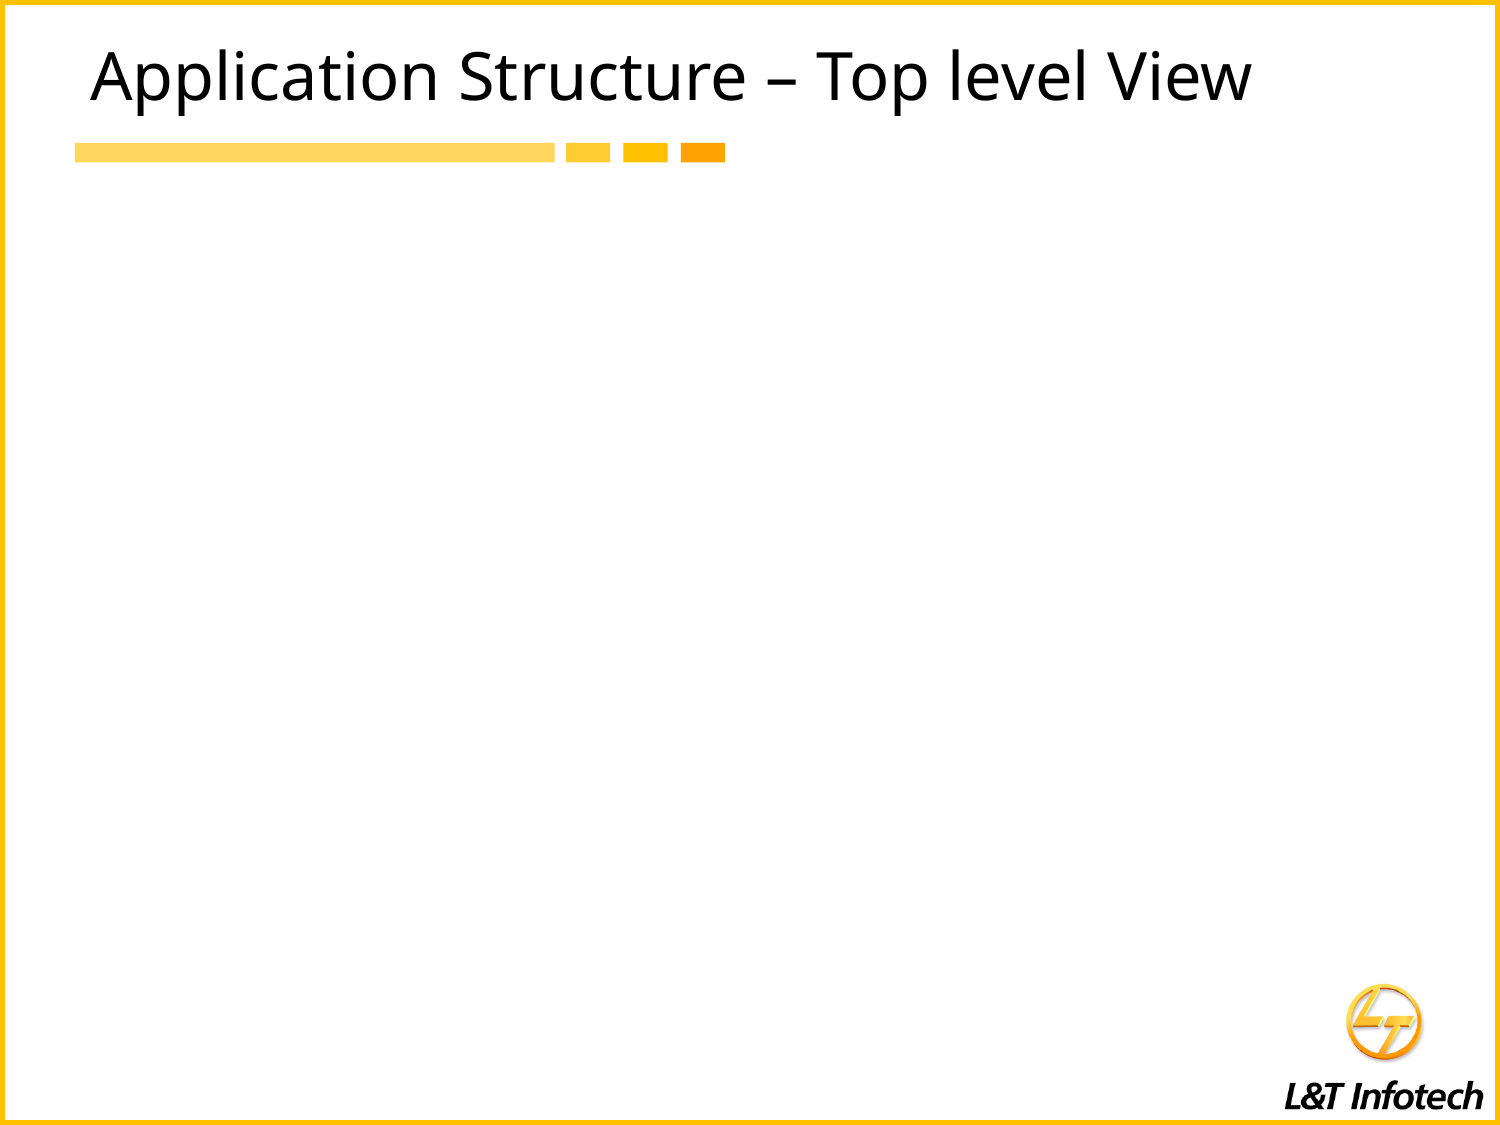

# Application Structure – Top level View